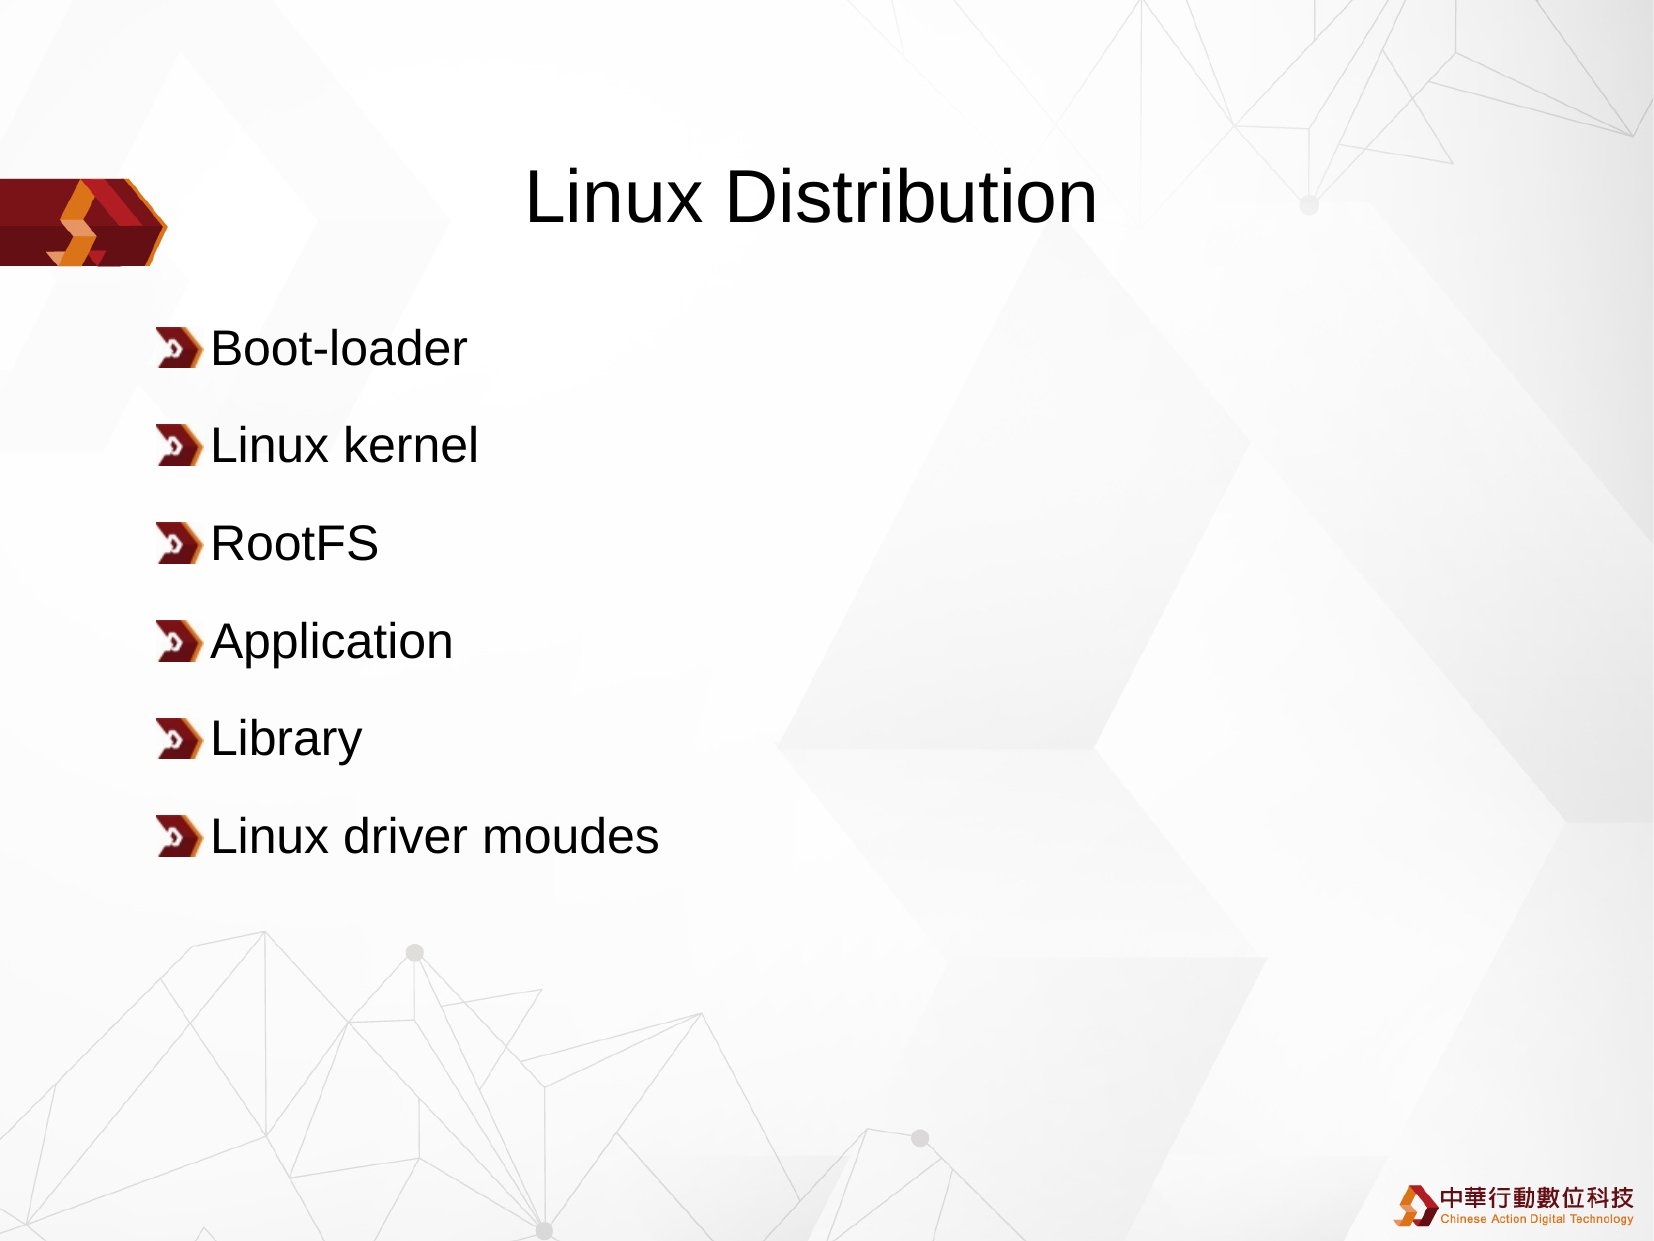

# Linux Distribution
Boot-loader
Linux kernel
RootFS
Application
Library
Linux driver moudes